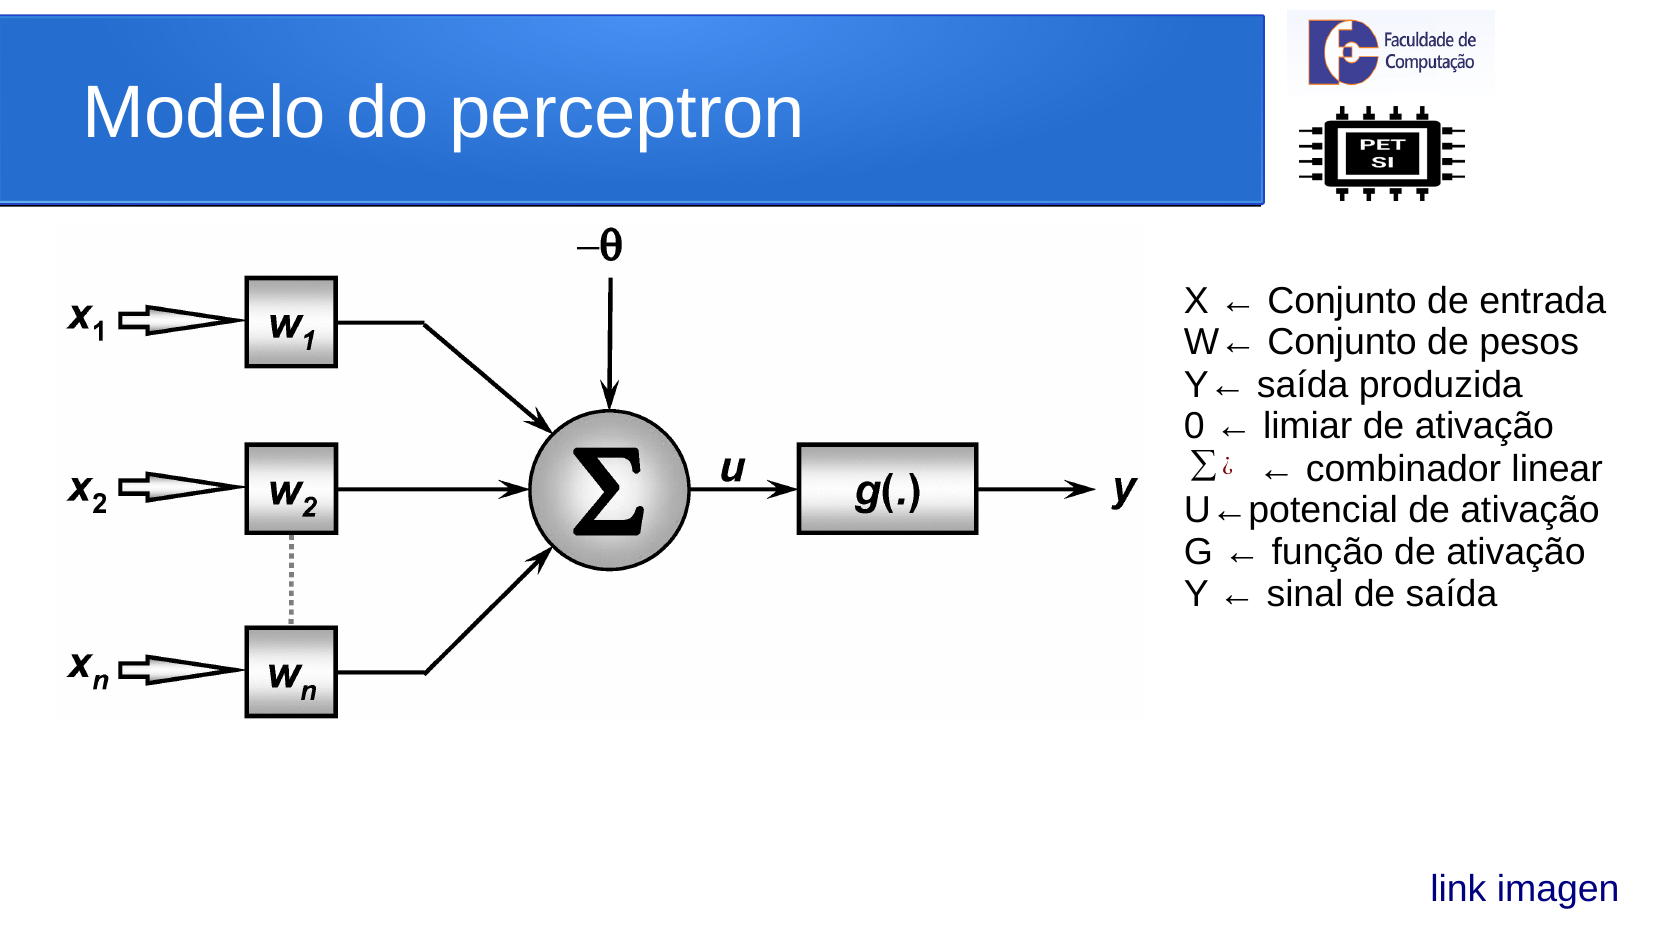

# Modelo do perceptron
X ← Conjunto de entrada
W← Conjunto de pesos
Y← saída produzida
0 ← limiar de ativação
	← combinador linear
U←potencial de ativação
G ← função de ativação
Y ← sinal de saída
link imagen